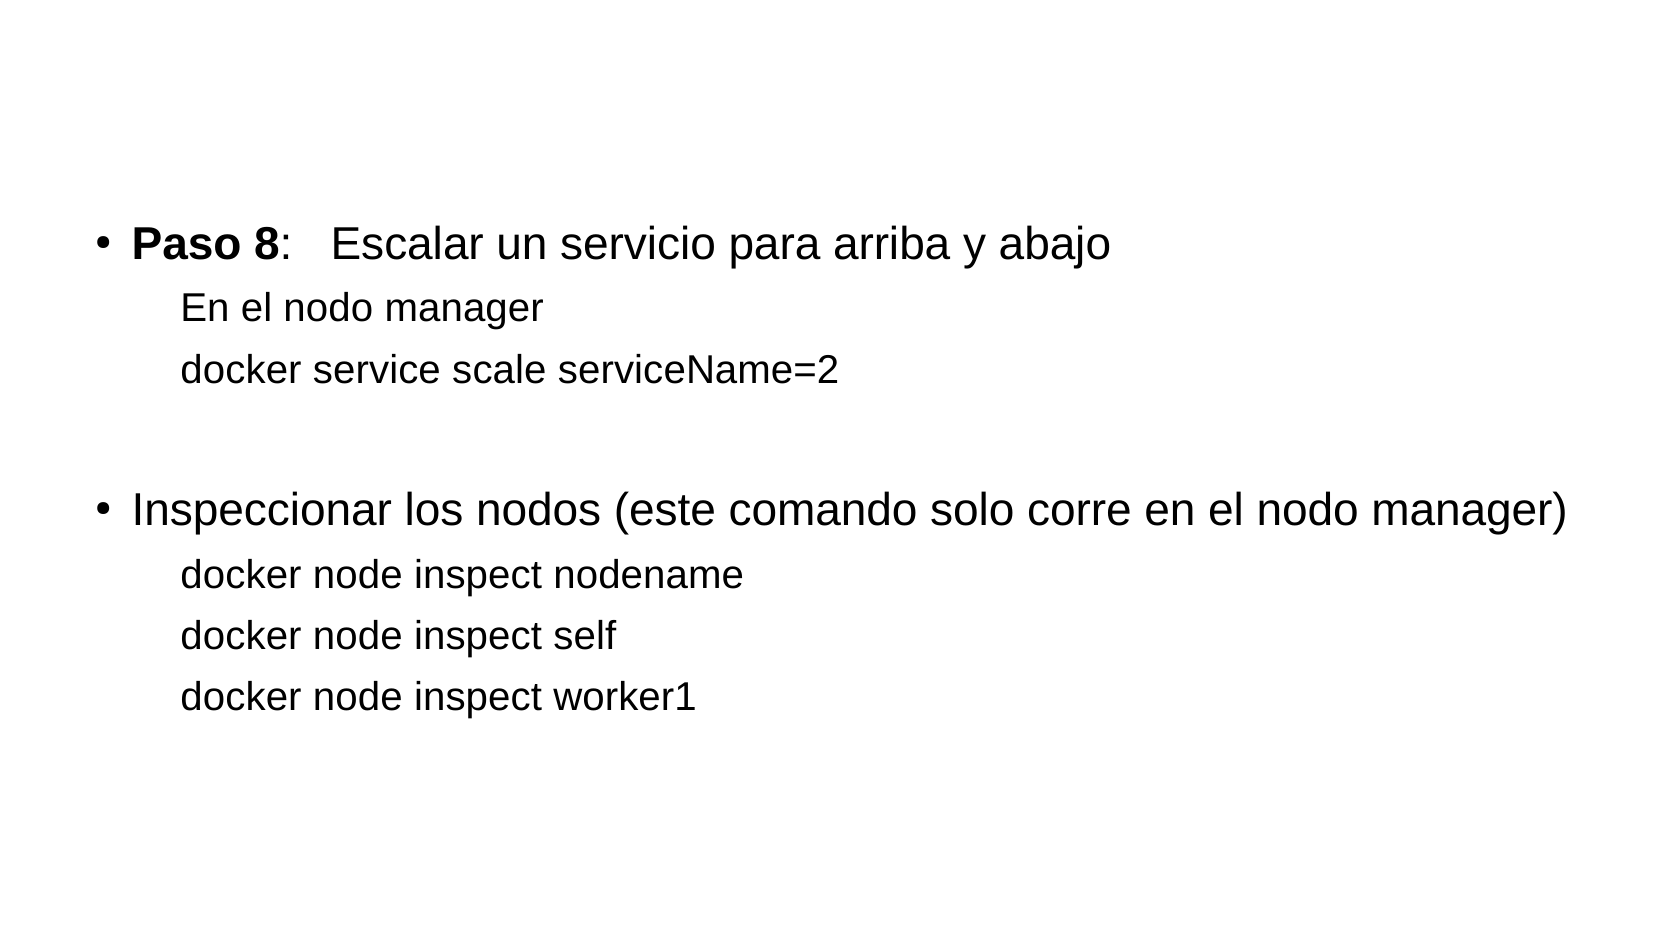

#
Paso 8: Escalar un servicio para arriba y abajo
En el nodo manager
docker service scale serviceName=2
Inspeccionar los nodos (este comando solo corre en el nodo manager)
docker node inspect nodename
docker node inspect self
docker node inspect worker1